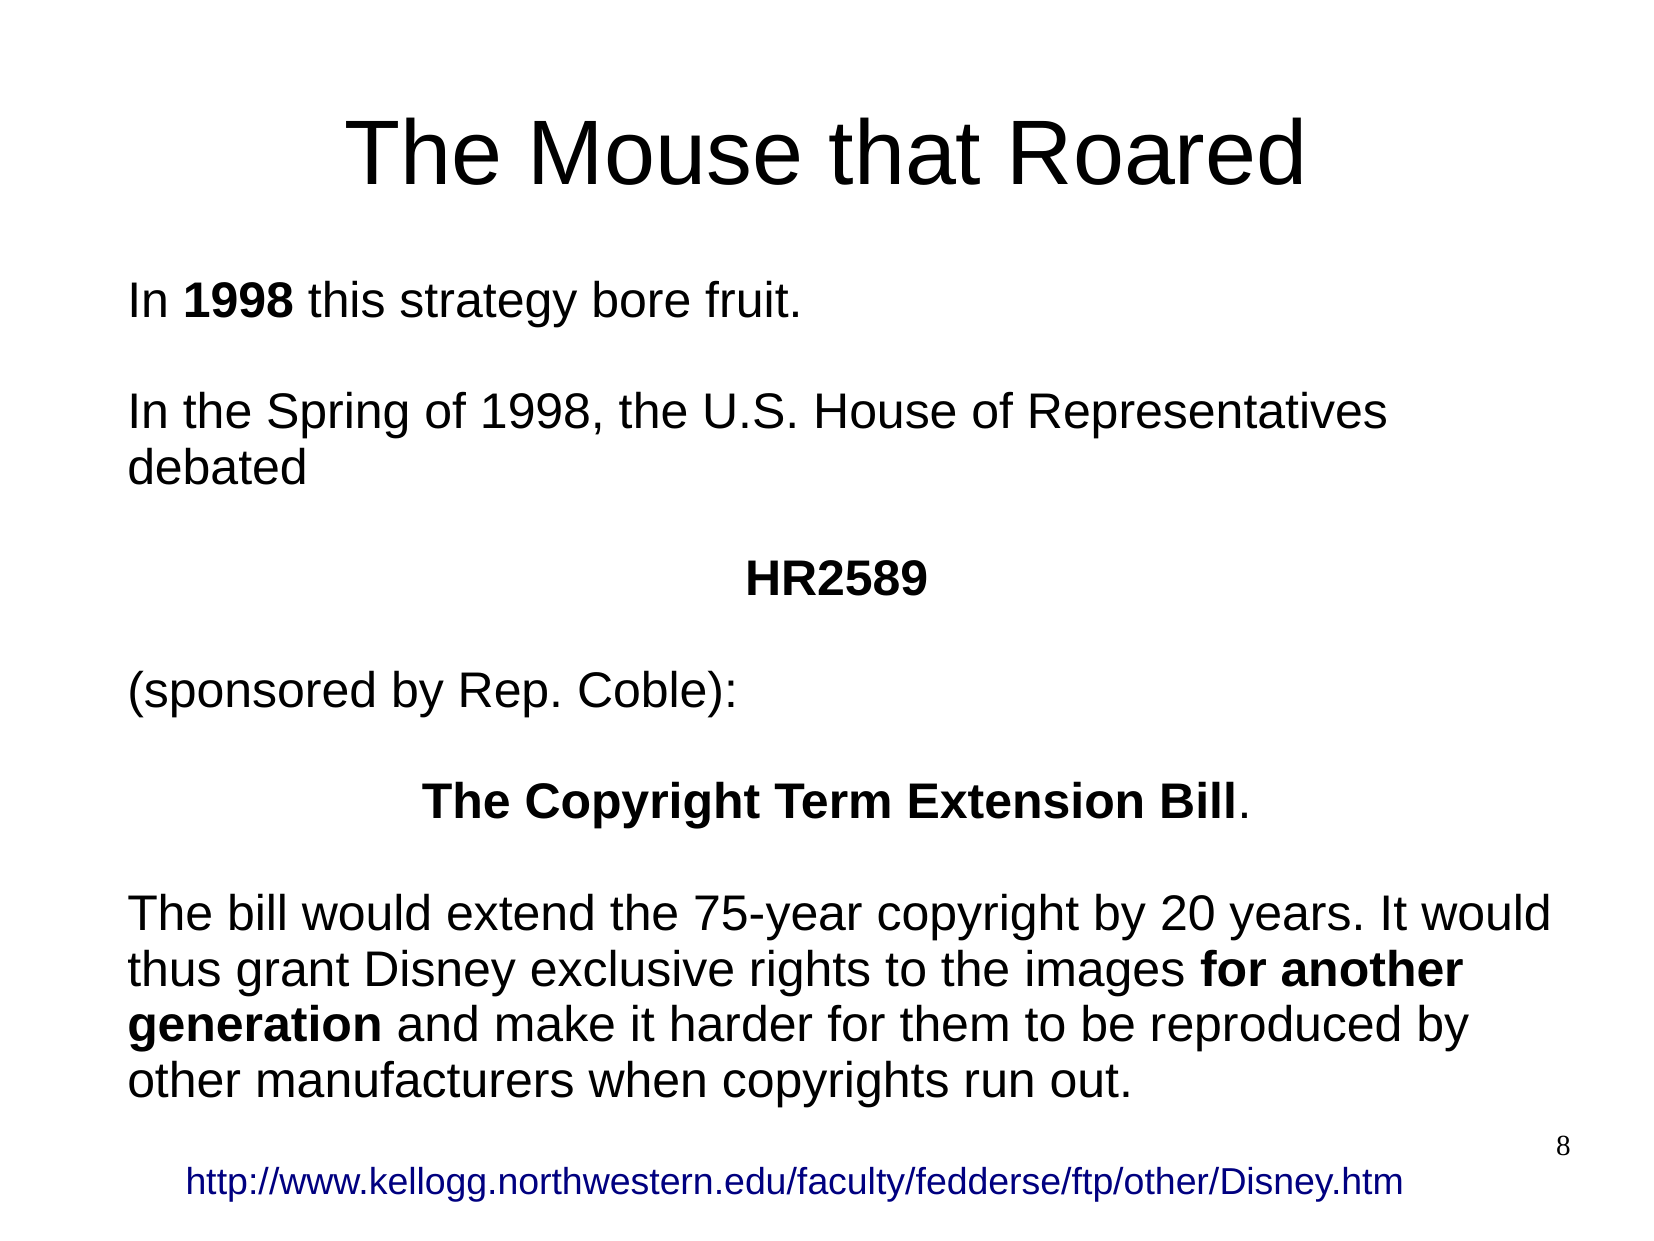

# The Mouse that Roared
In 1998 this strategy bore fruit.
In the Spring of 1998, the U.S. House of Representatives debated
HR2589
(sponsored by Rep. Coble):
The Copyright Term Extension Bill.
The bill would extend the 75-year copyright by 20 years. It would thus grant Disney exclusive rights to the images for another generation and make it harder for them to be reproduced by other manufacturers when copyrights run out.
8
http://www.kellogg.northwestern.edu/faculty/fedderse/ftp/other/Disney.htm